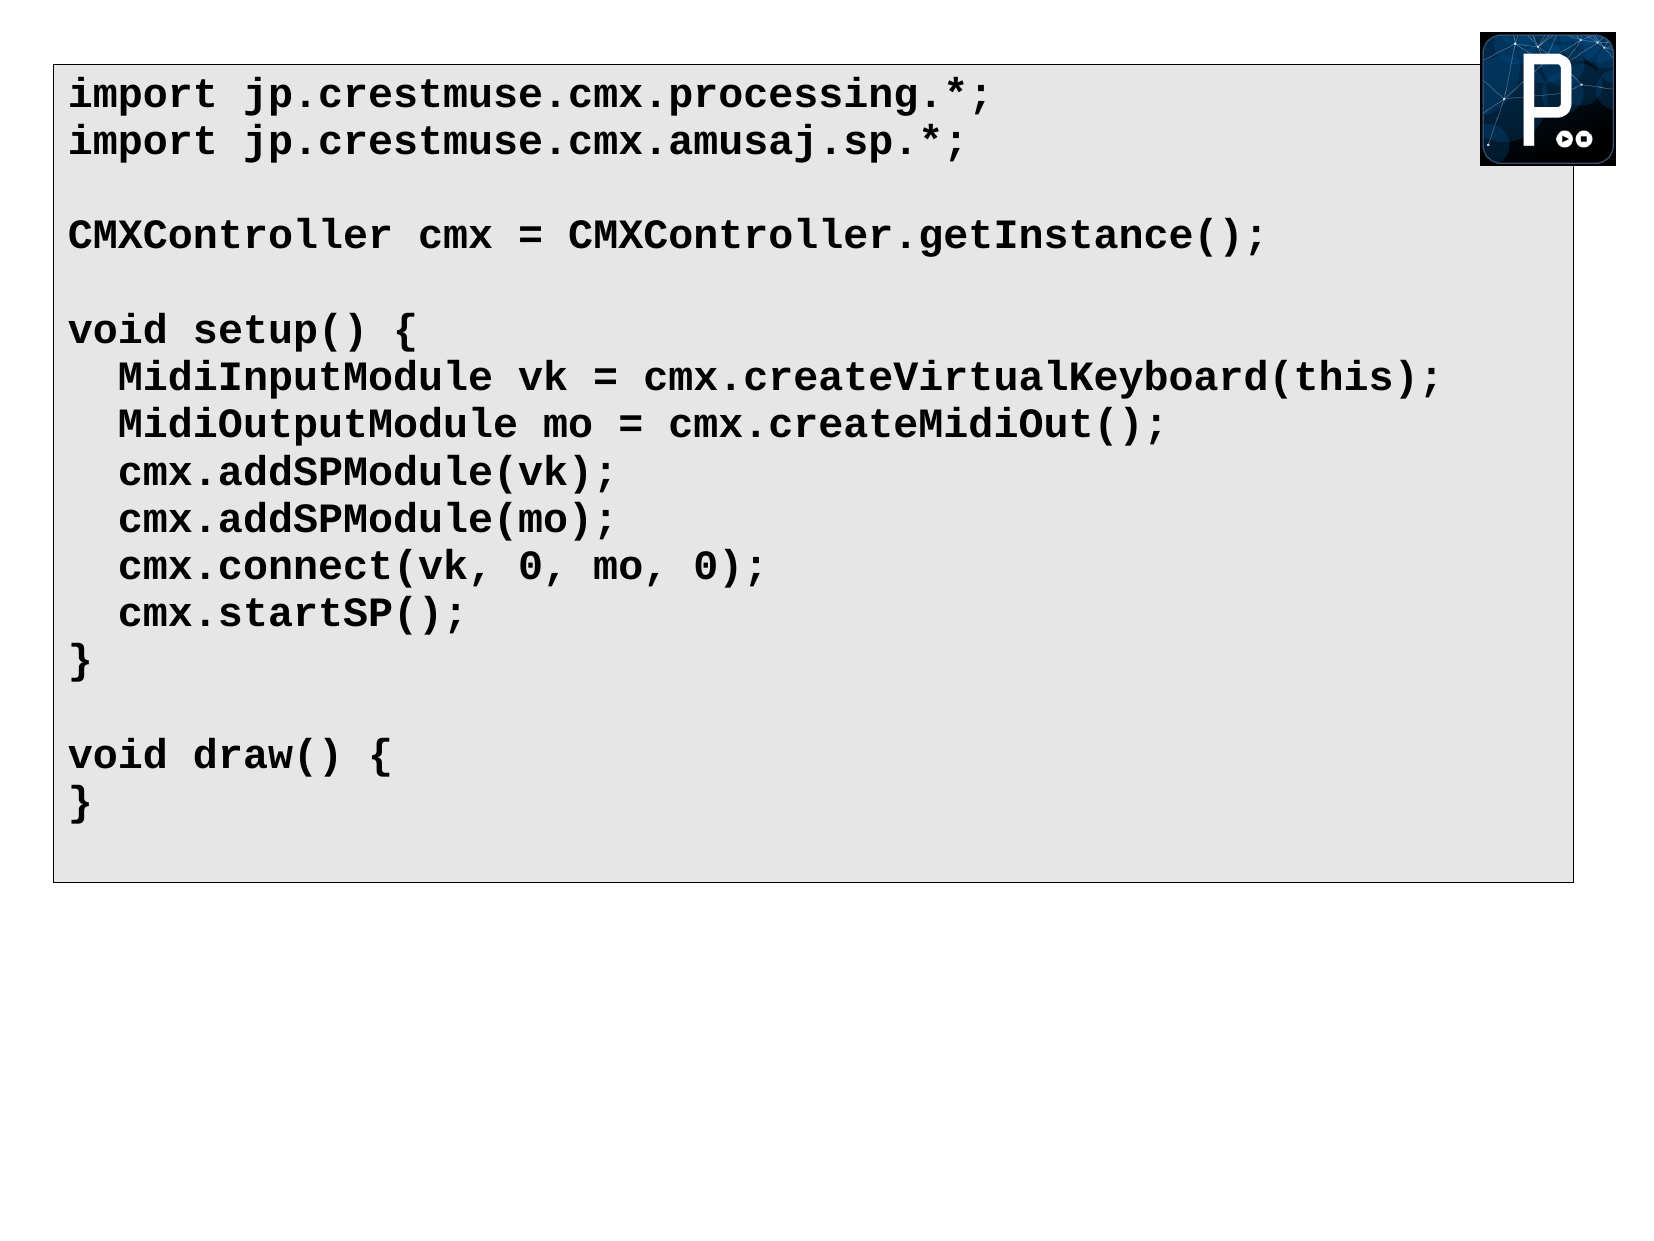

import jp.crestmuse.cmx.processing.*;
import jp.crestmuse.cmx.amusaj.sp.*;
CMXController cmx = CMXController.getInstance();
void setup() {
 MidiInputModule vk = cmx.createVirtualKeyboard(this);
 MidiOutputModule mo = cmx.createMidiOut();
 cmx.addSPModule(vk);
 cmx.addSPModule(mo);
 cmx.connect(vk, 0, mo, 0);
 cmx.startSP();
}
void draw() {
}